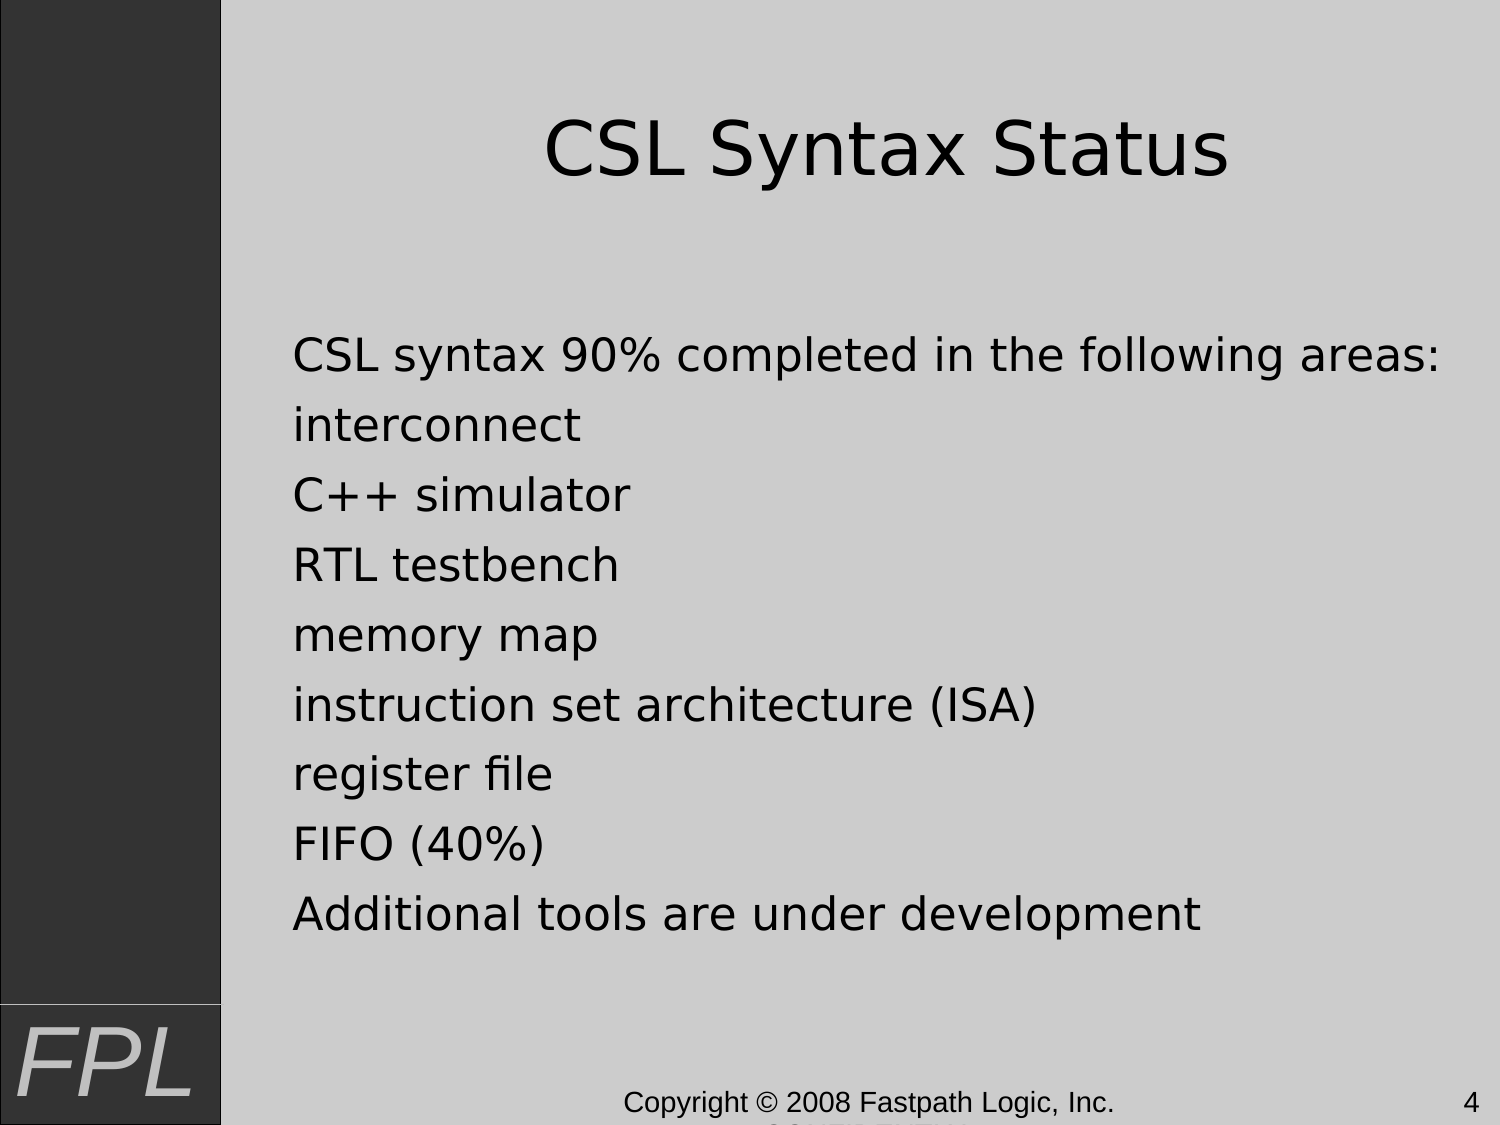

# CSL Syntax Status
CSL syntax 90% completed in the following areas:
interconnect
C++ simulator
RTL testbench
memory map
instruction set architecture (ISA)
register file
FIFO (40%)
Additional tools are under development
4